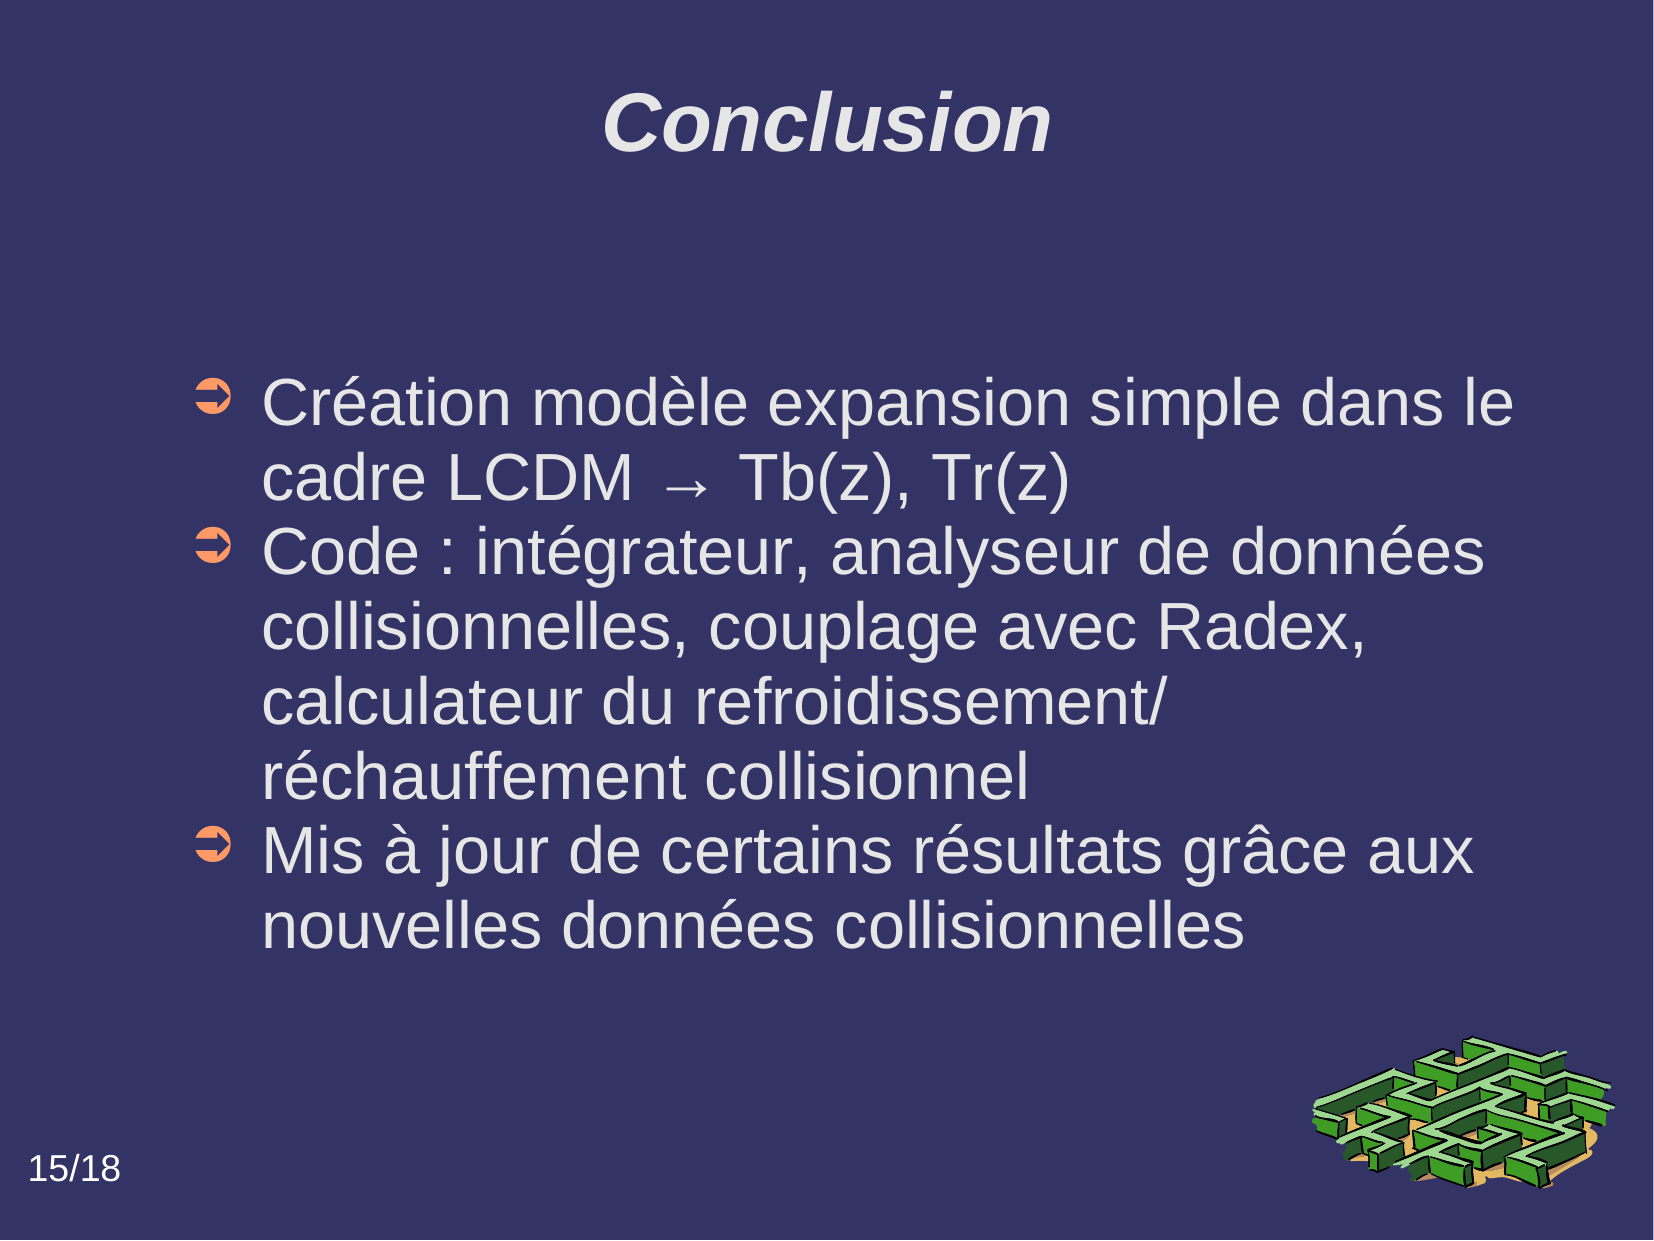

# Conclusion
Création modèle expansion simple dans le cadre LCDM → Tb(z), Tr(z)
Code : intégrateur, analyseur de données collisionnelles, couplage avec Radex, calculateur du refroidissement/réchauffement collisionnel
Mis à jour de certains résultats grâce aux nouvelles données collisionnelles